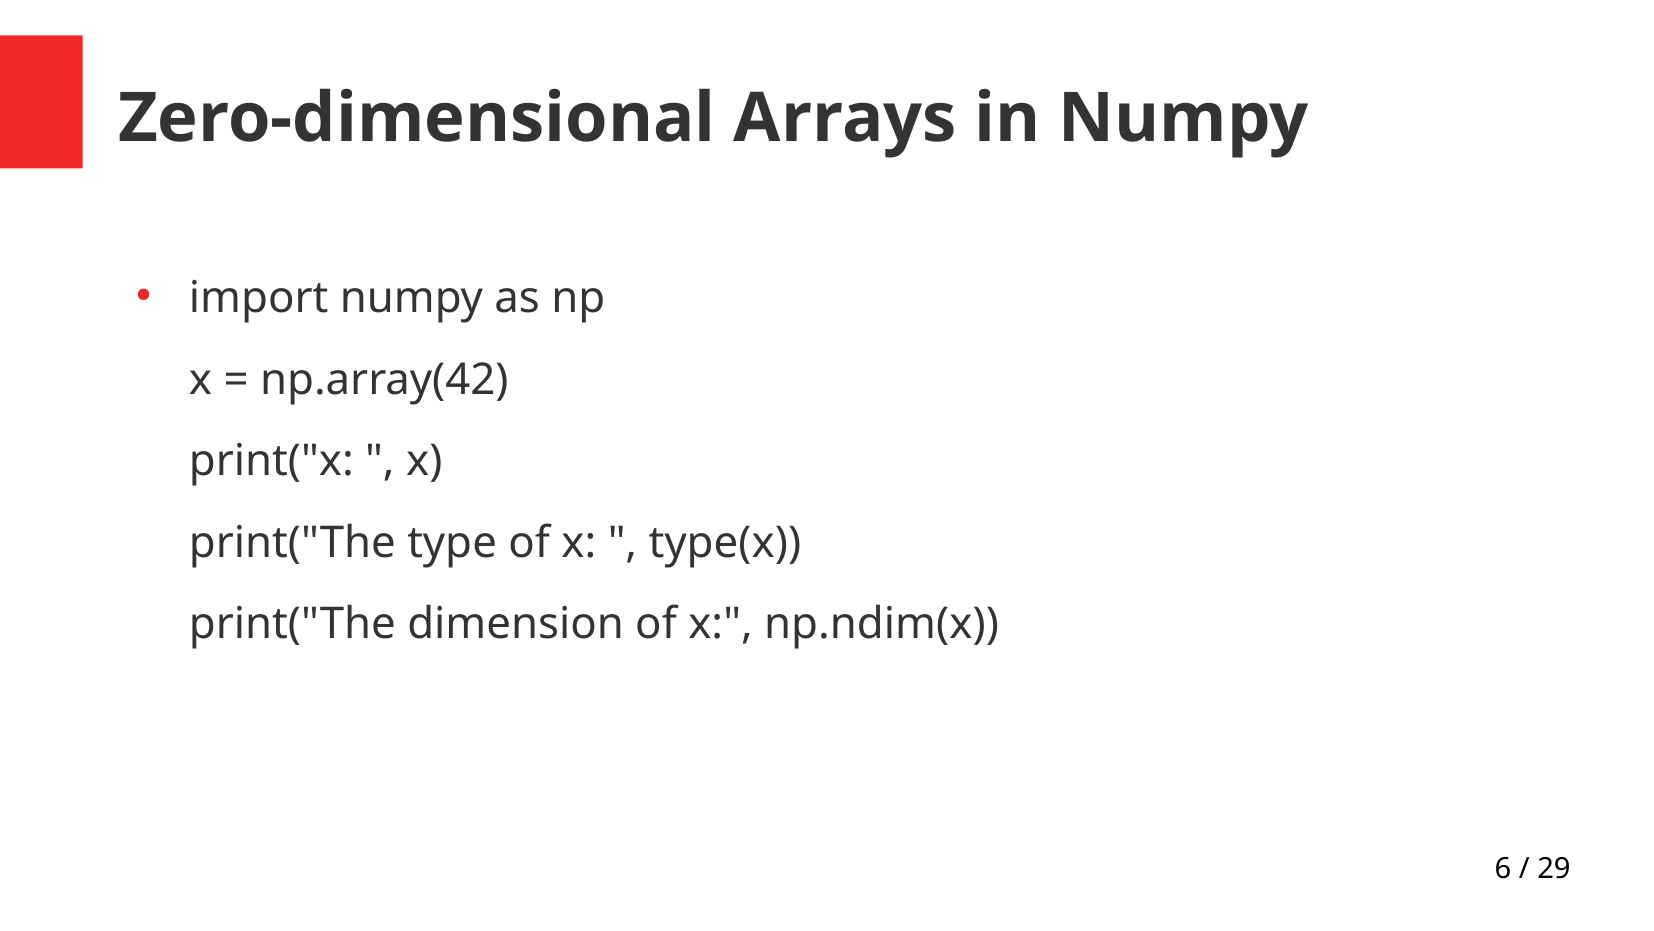

# Zero-dimensional Arrays in Numpy
import numpy as np
x = np.array(42)
print("x: ", x)
print("The type of x: ", type(x))
print("The dimension of x:", np.ndim(x))
6